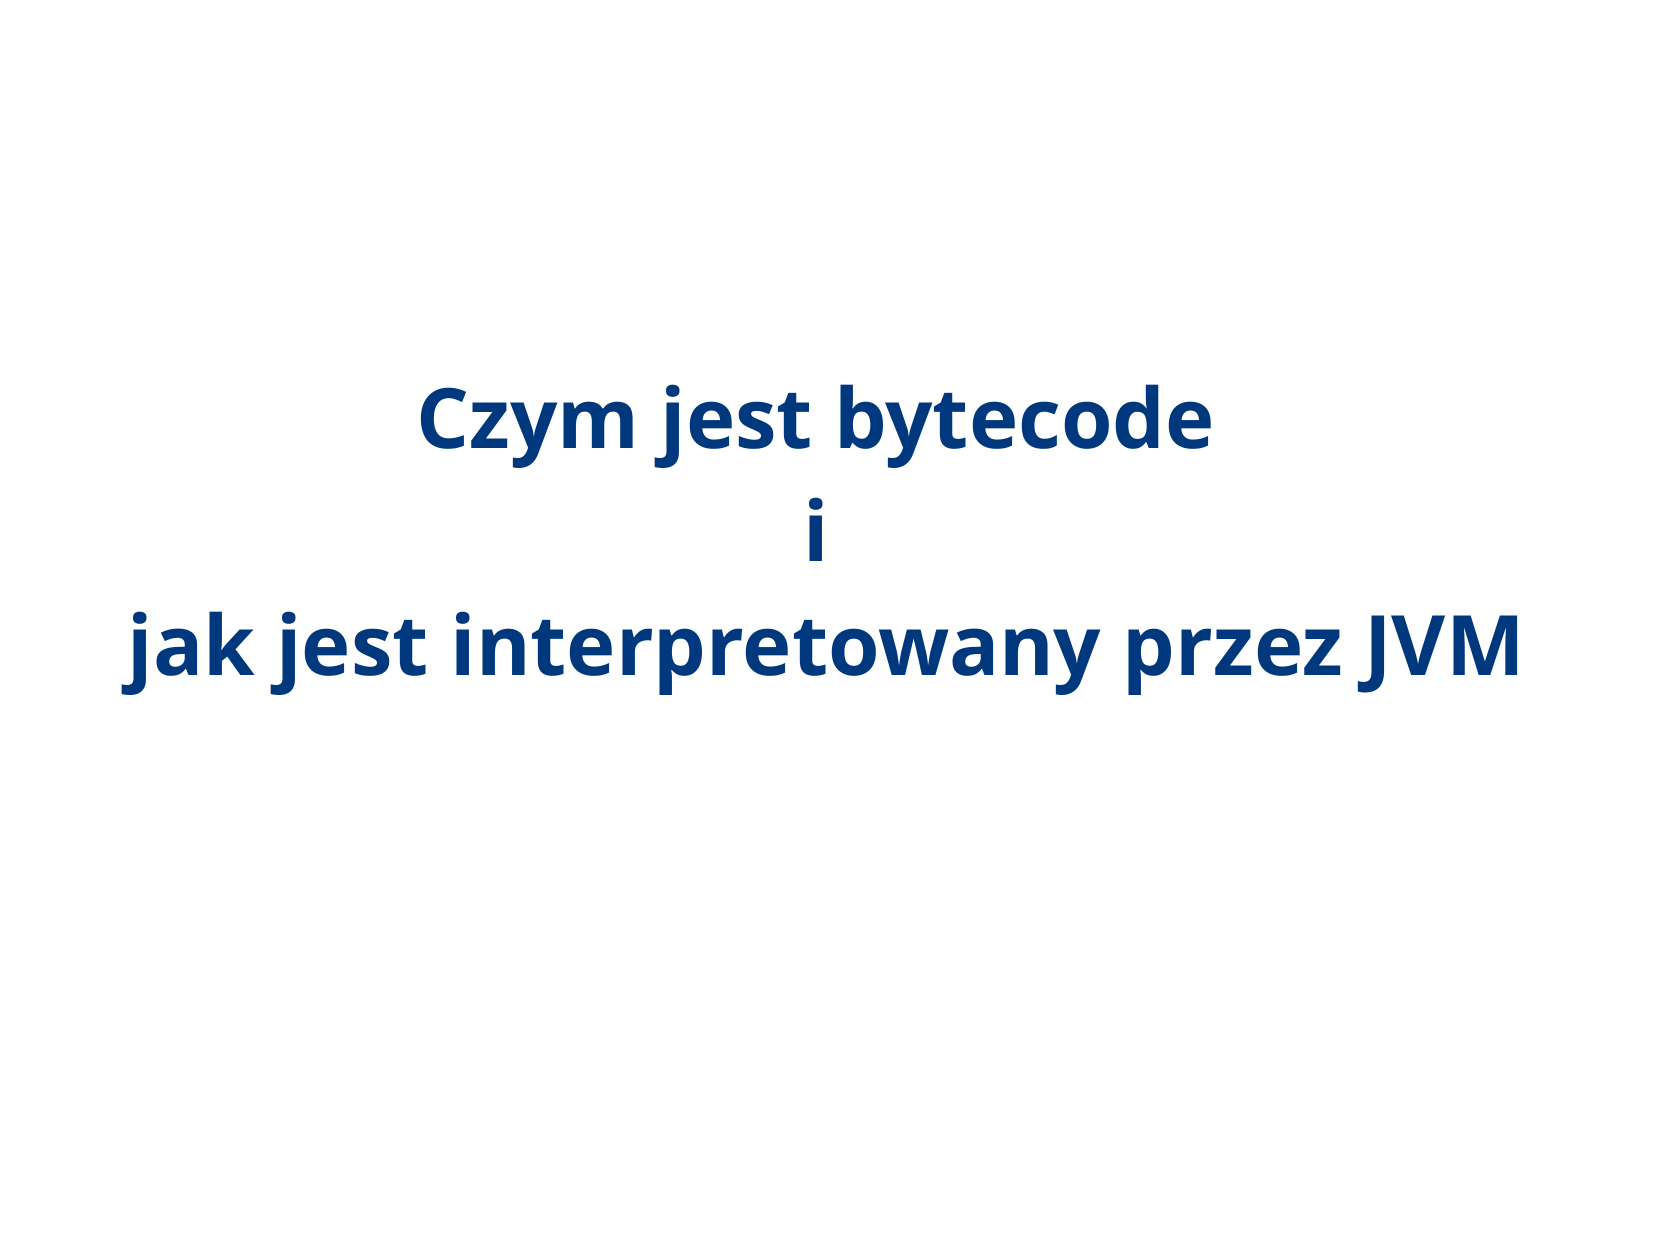

# Czym jest bytecode
i
jak jest interpretowany przez JVM